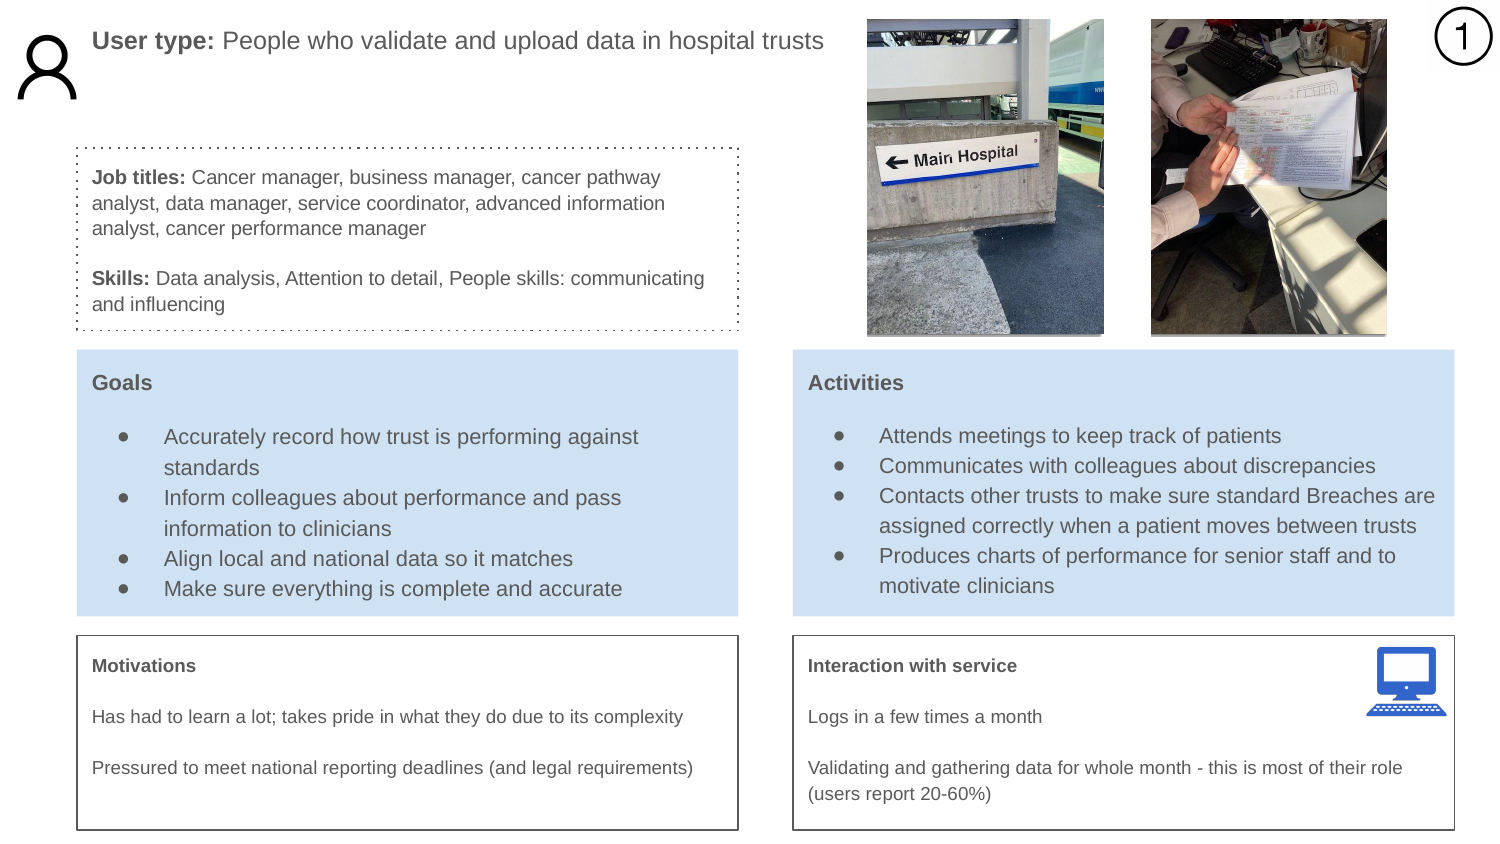

User type: People who validate and upload data in hospital trusts
# Job titles: Cancer manager, business manager, cancer pathway analyst, data manager, service coordinator, advanced information analyst, cancer performance manager
Skills: Data analysis, Attention to detail, People skills: communicating and influencing
Goals
Accurately record how trust is performing against standards
Inform colleagues about performance and pass information to clinicians
Align local and national data so it matches
Make sure everything is complete and accurate
Activities
Attends meetings to keep track of patients
Communicates with colleagues about discrepancies
Contacts other trusts to make sure standard Breaches are assigned correctly when a patient moves between trusts
Produces charts of performance for senior staff and to motivate clinicians
Motivations
Has had to learn a lot; takes pride in what they do due to its complexity
Pressured to meet national reporting deadlines (and legal requirements)
Interaction with service
Logs in a few times a month
Validating and gathering data for whole month - this is most of their role (users report 20-60%)